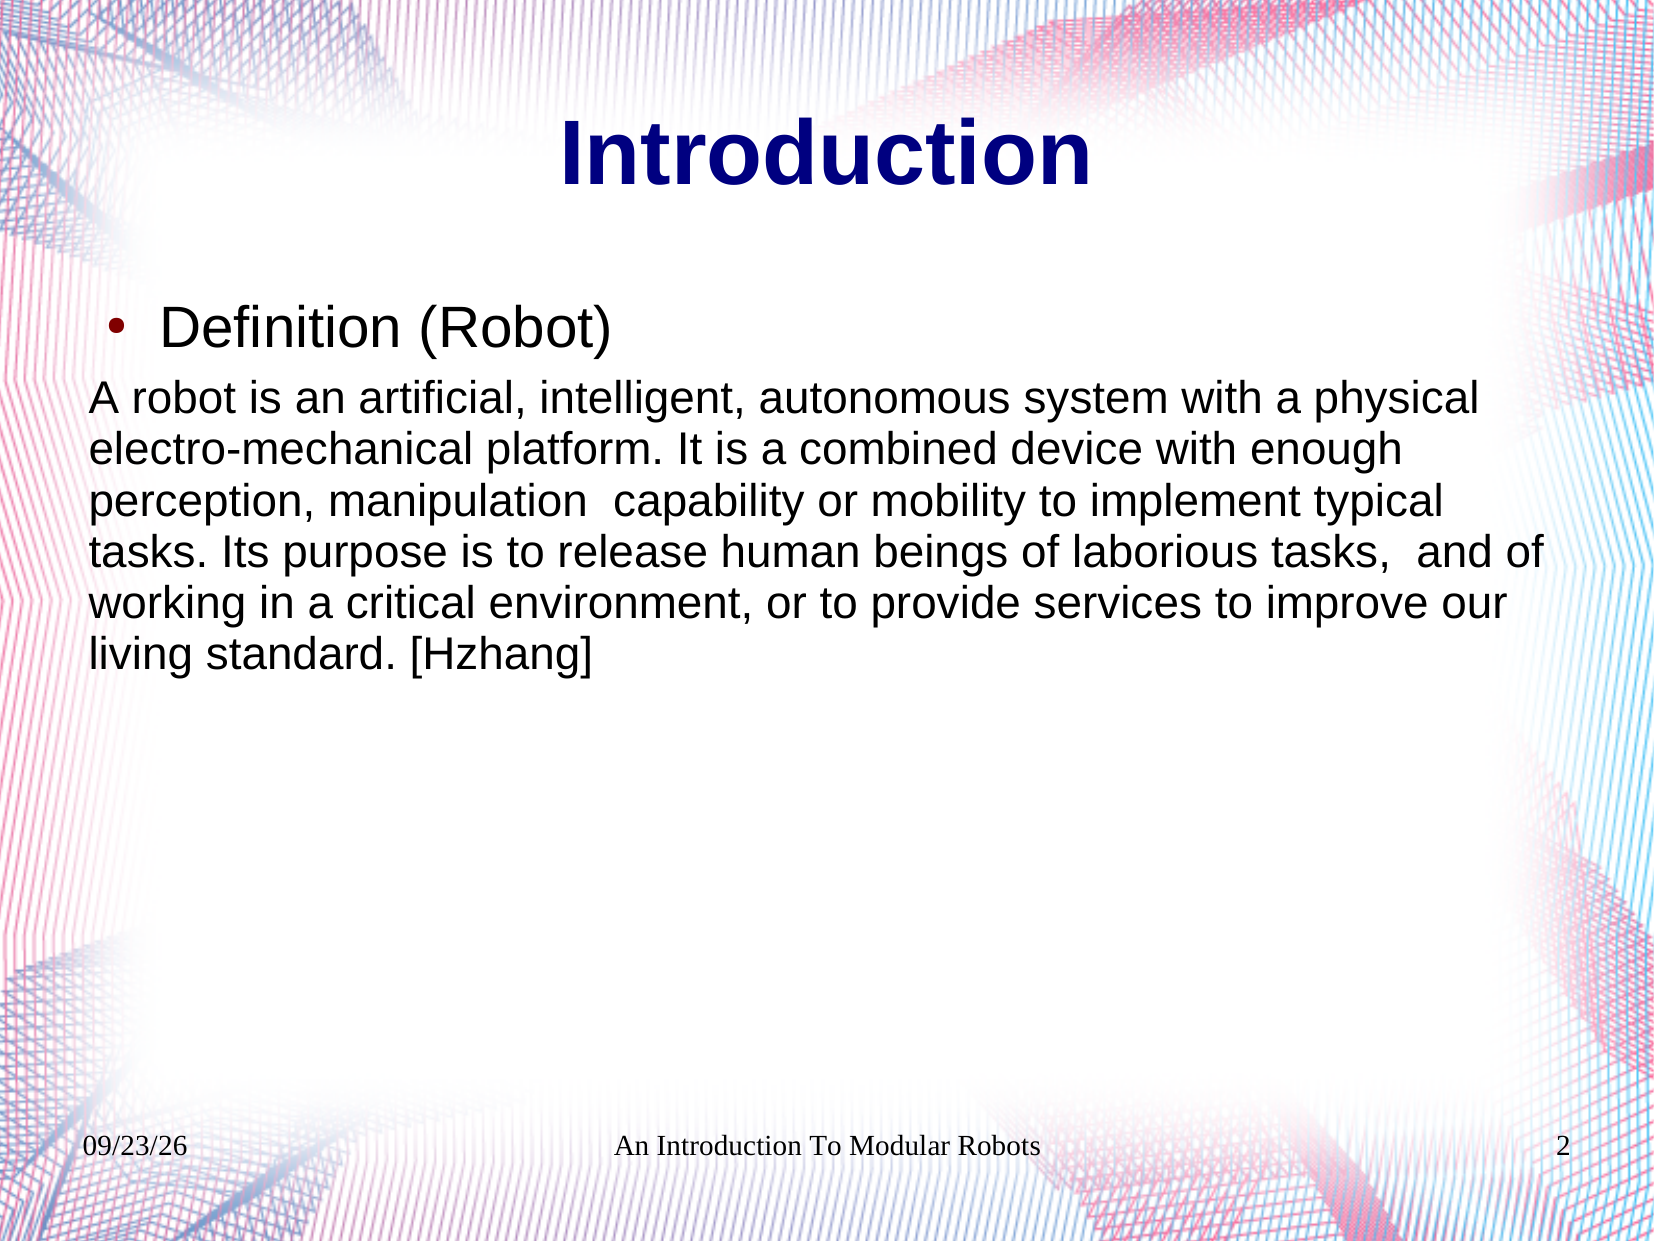

# Introduction
Definition (Robot)
A robot is an artificial, intelligent, autonomous system with a physical electro-mechanical platform. It is a combined device with enough perception, manipulation capability or mobility to implement typical tasks. Its purpose is to release human beings of laborious tasks, and of working in a critical environment, or to provide services to improve our living standard. [Hzhang]
An Introduction To Modular Robots
2